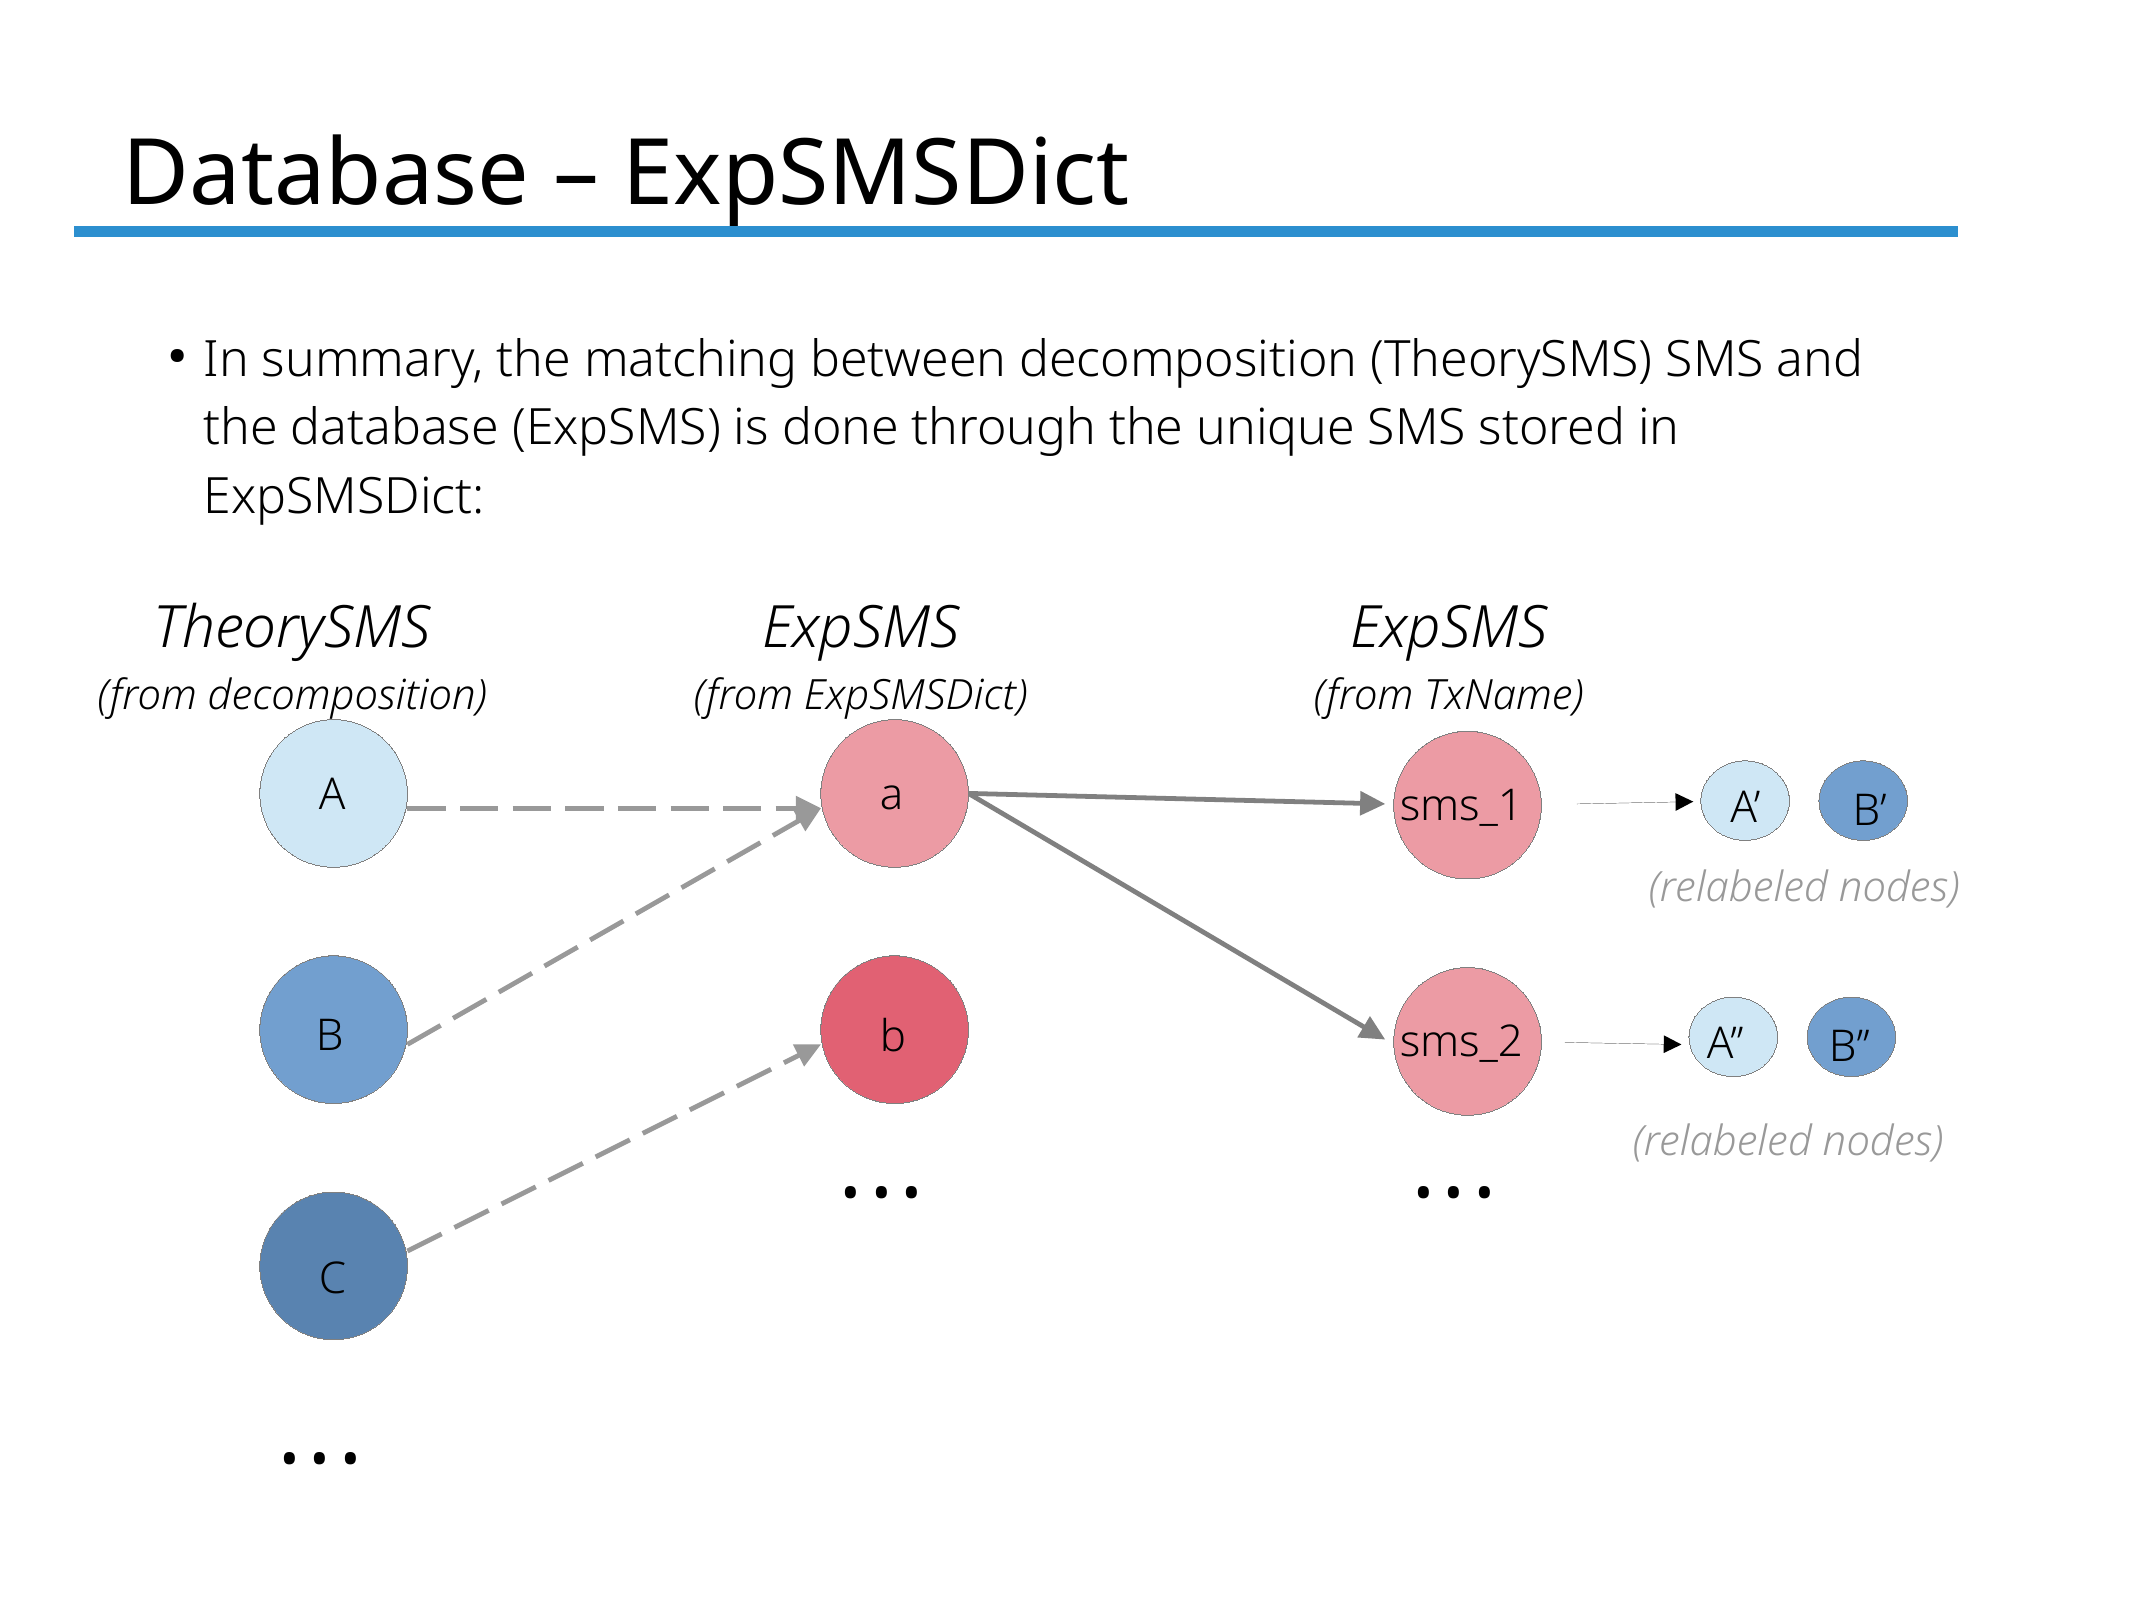

Database – ExpSMSDict
In summary, the matching between decomposition (TheorySMS) SMS and the database (ExpSMS) is done through the unique SMS stored in ExpSMSDict:
TheorySMS
(from decomposition)
ExpSMS
(from ExpSMSDict)
ExpSMS
(from TxName)
A
a
sms_1
A’
B’
(relabeled nodes)
B
b
sms_2
A’’
B’’
...
...
(relabeled nodes)
C
...